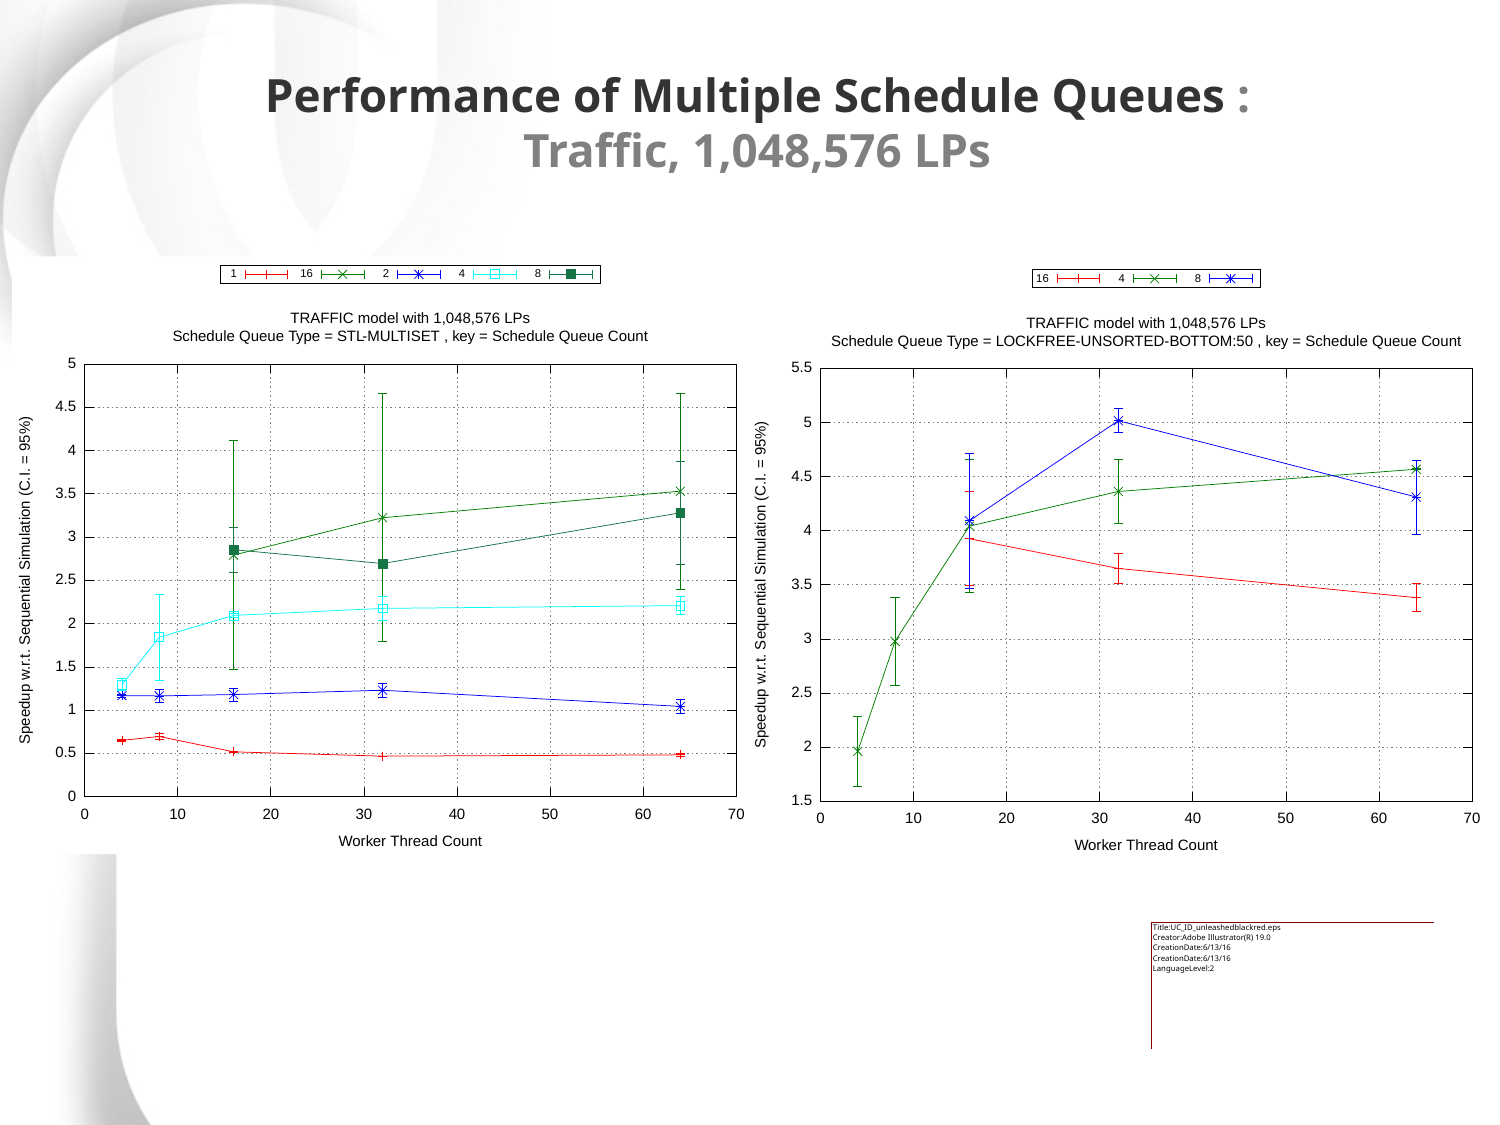

# Performance of Multiple Schedule Queues : Traffic, 1,048,576 LPs